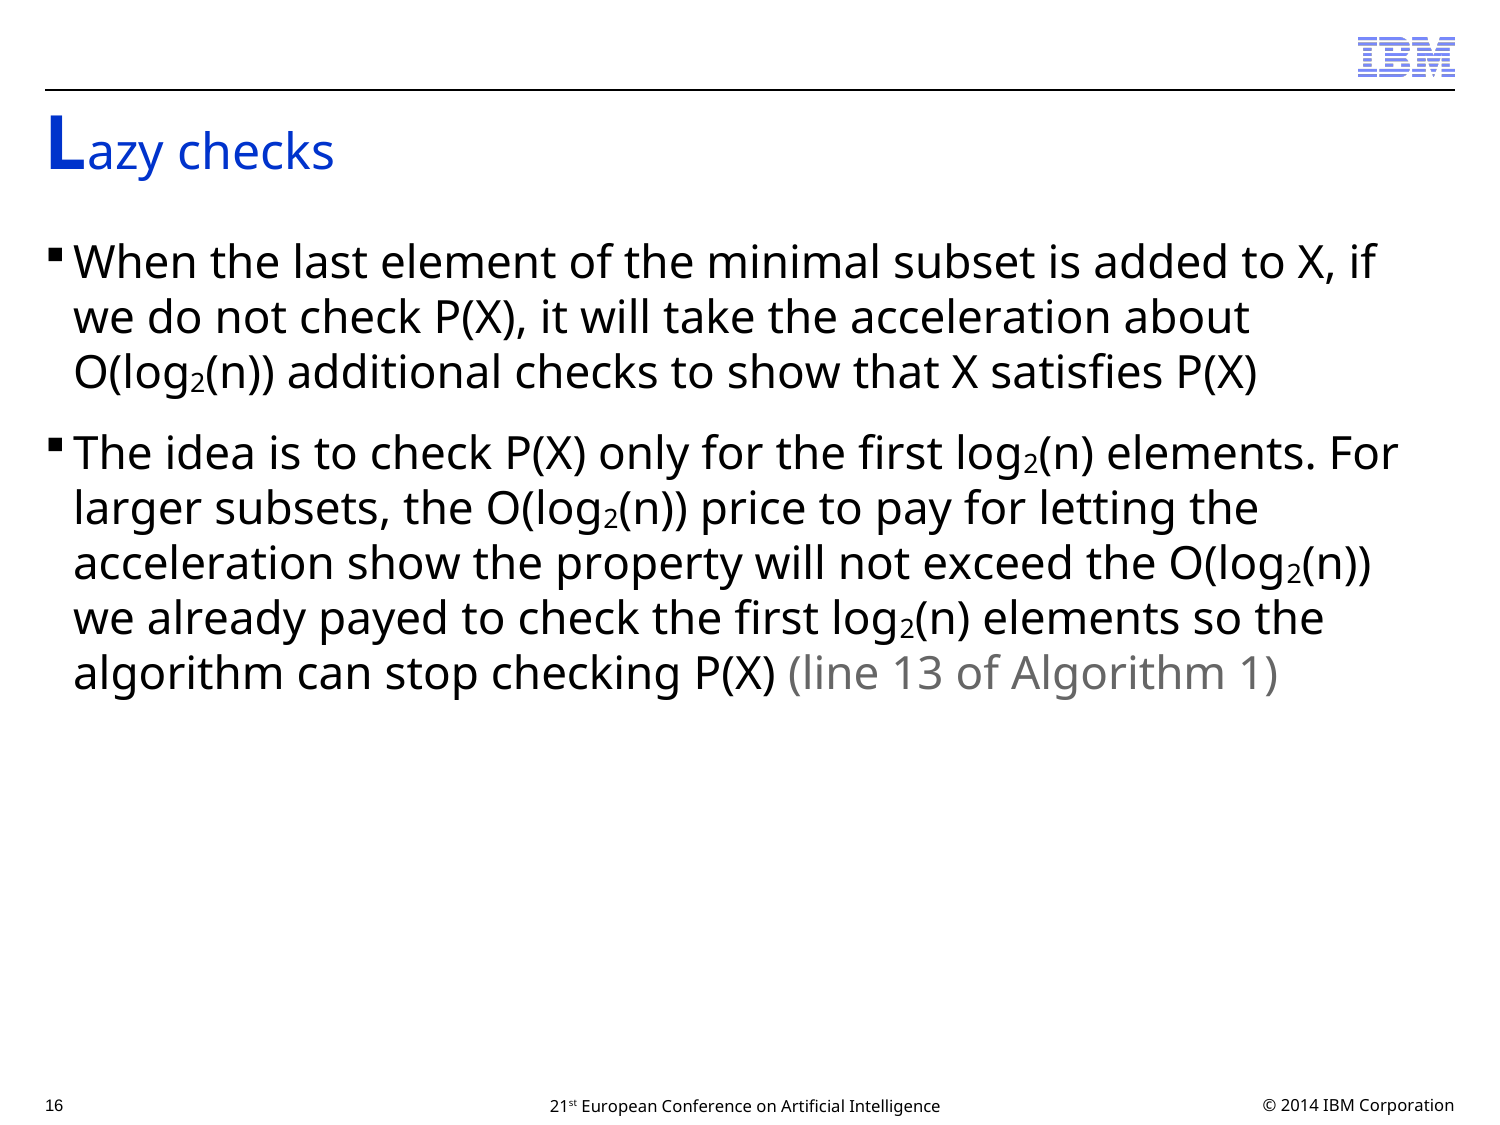

# Lazy checks
When the last element of the minimal subset is added to X, if we do not check P(X), it will take the acceleration about O(log2(n)) additional checks to show that X satisfies P(X)
The idea is to check P(X) only for the first log2(n) elements. For larger subsets, the O(log2(n)) price to pay for letting the acceleration show the property will not exceed the O(log2(n)) we already payed to check the first log2(n) elements so the algorithm can stop checking P(X) (line 13 of Algorithm 1)
16